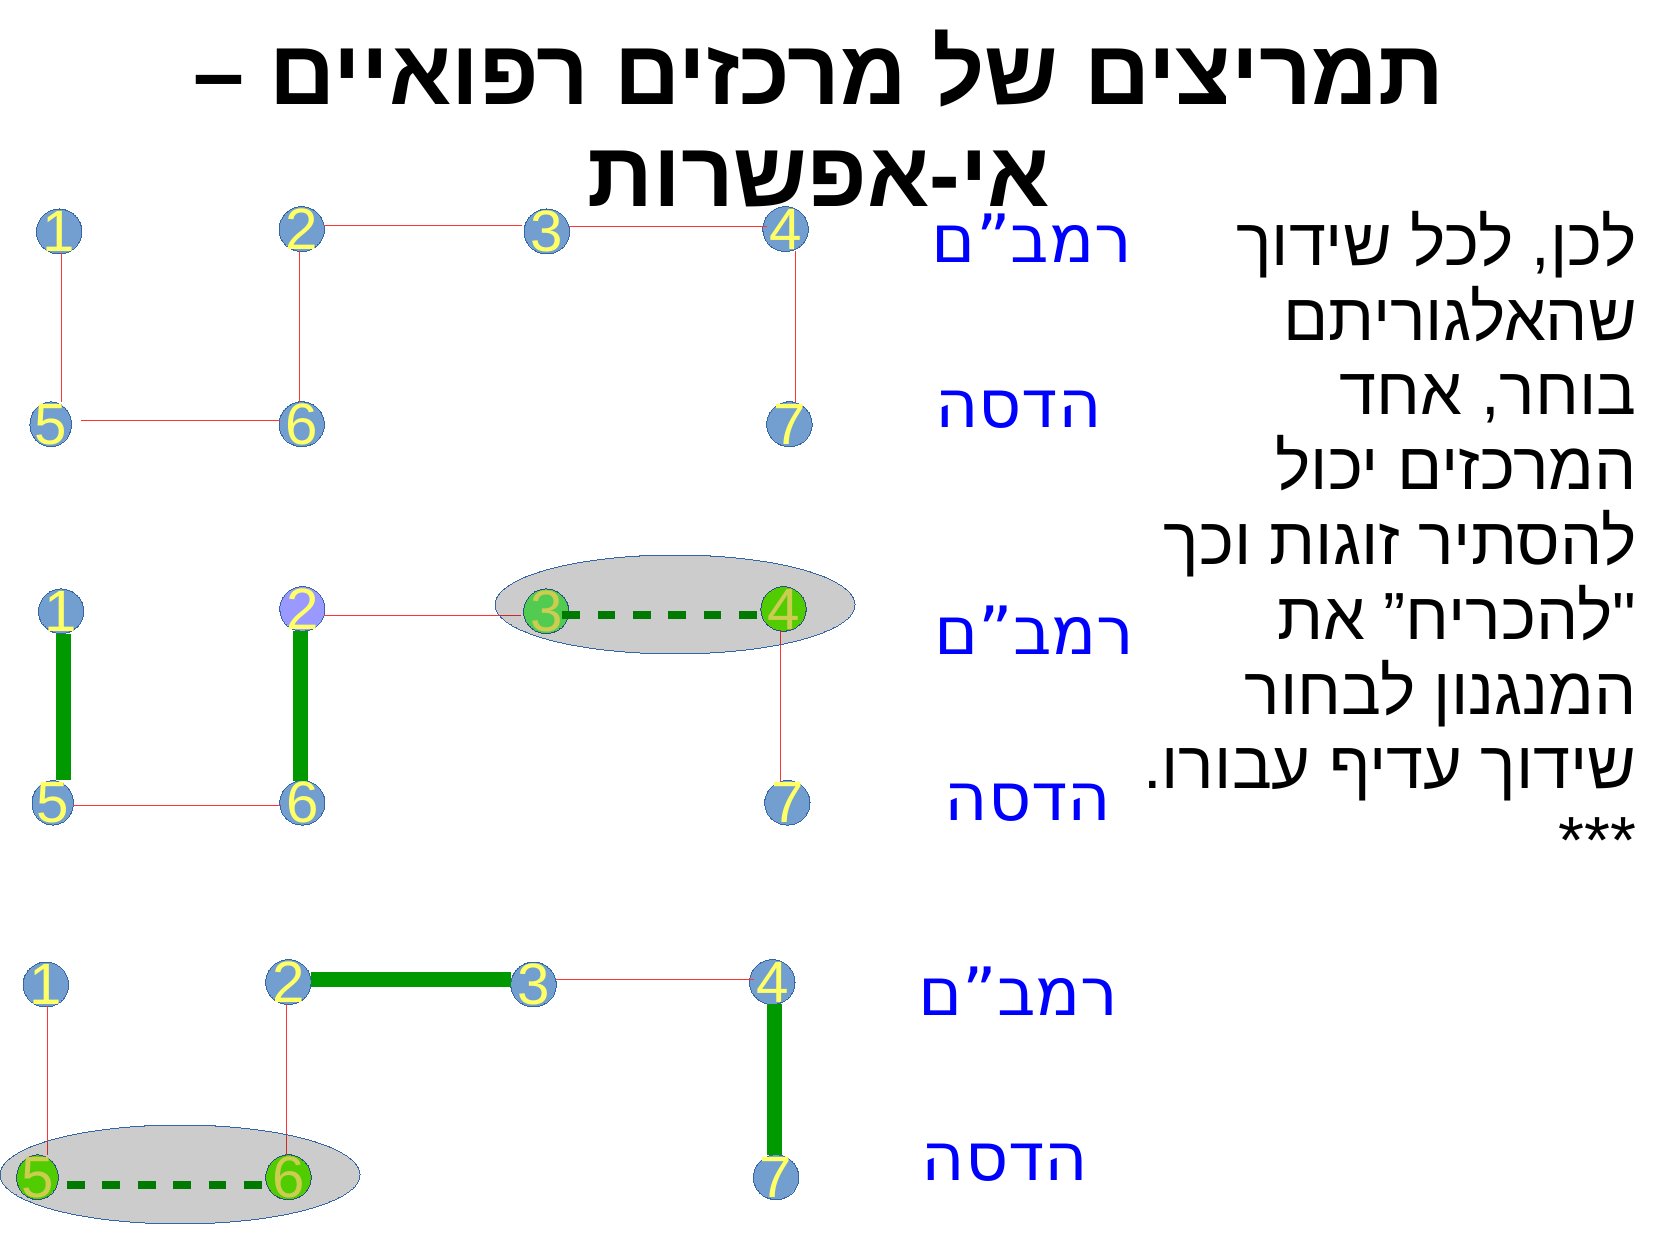

# תמריצים של מרכזים רפואיים – אי-אפשרות
רמב”ם
לכן, לכל שידוך שהאלגוריתם בוחר, אחד המרכזים יכול להסתיר זוגות וכך "להכריח” את המנגנון לבחור שידוך עדיף עבורו. ***
2
4
1
3
הדסה
5
6
7
רמב”ם
2
4
1
3
הדסה
5
6
7
רמב”ם
2
4
1
3
הדסה
5
6
7